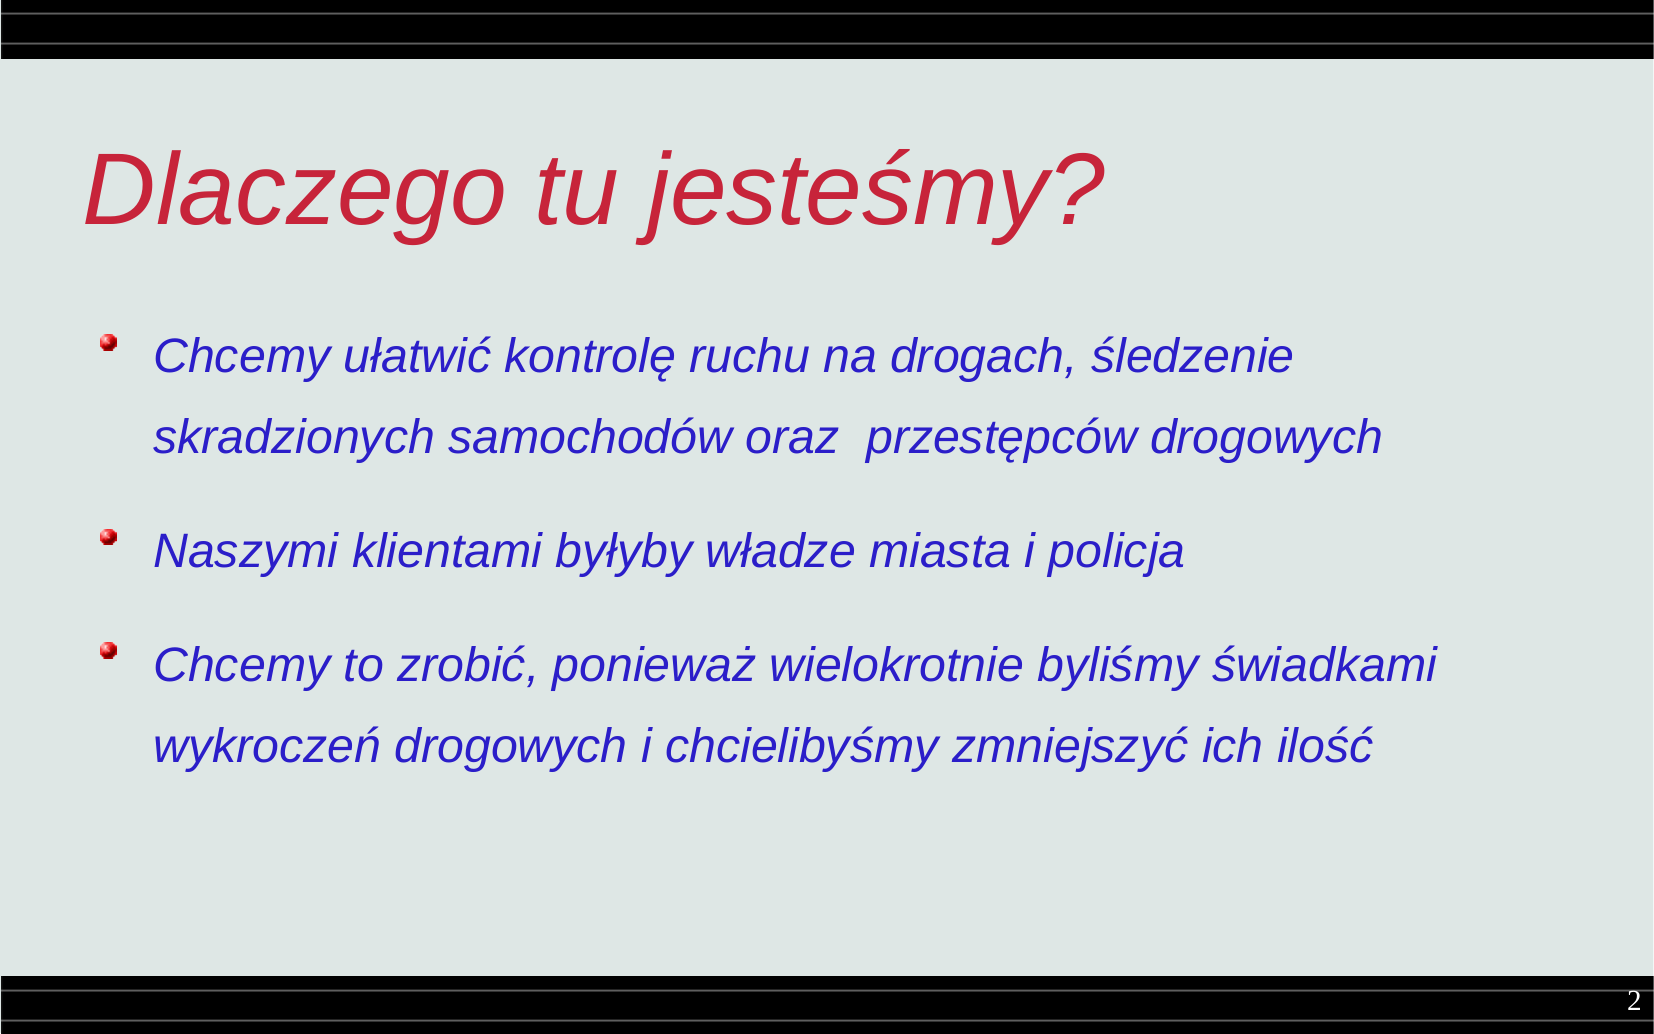

# Dlaczego tu jesteśmy?
Chcemy ułatwić kontrolę ruchu na drogach, śledzenie skradzionych samochodów oraz przestępców drogowych
Naszymi klientami byłyby władze miasta i policja
Chcemy to zrobić, ponieważ wielokrotnie byliśmy świadkami wykroczeń drogowych i chcielibyśmy zmniejszyć ich ilość